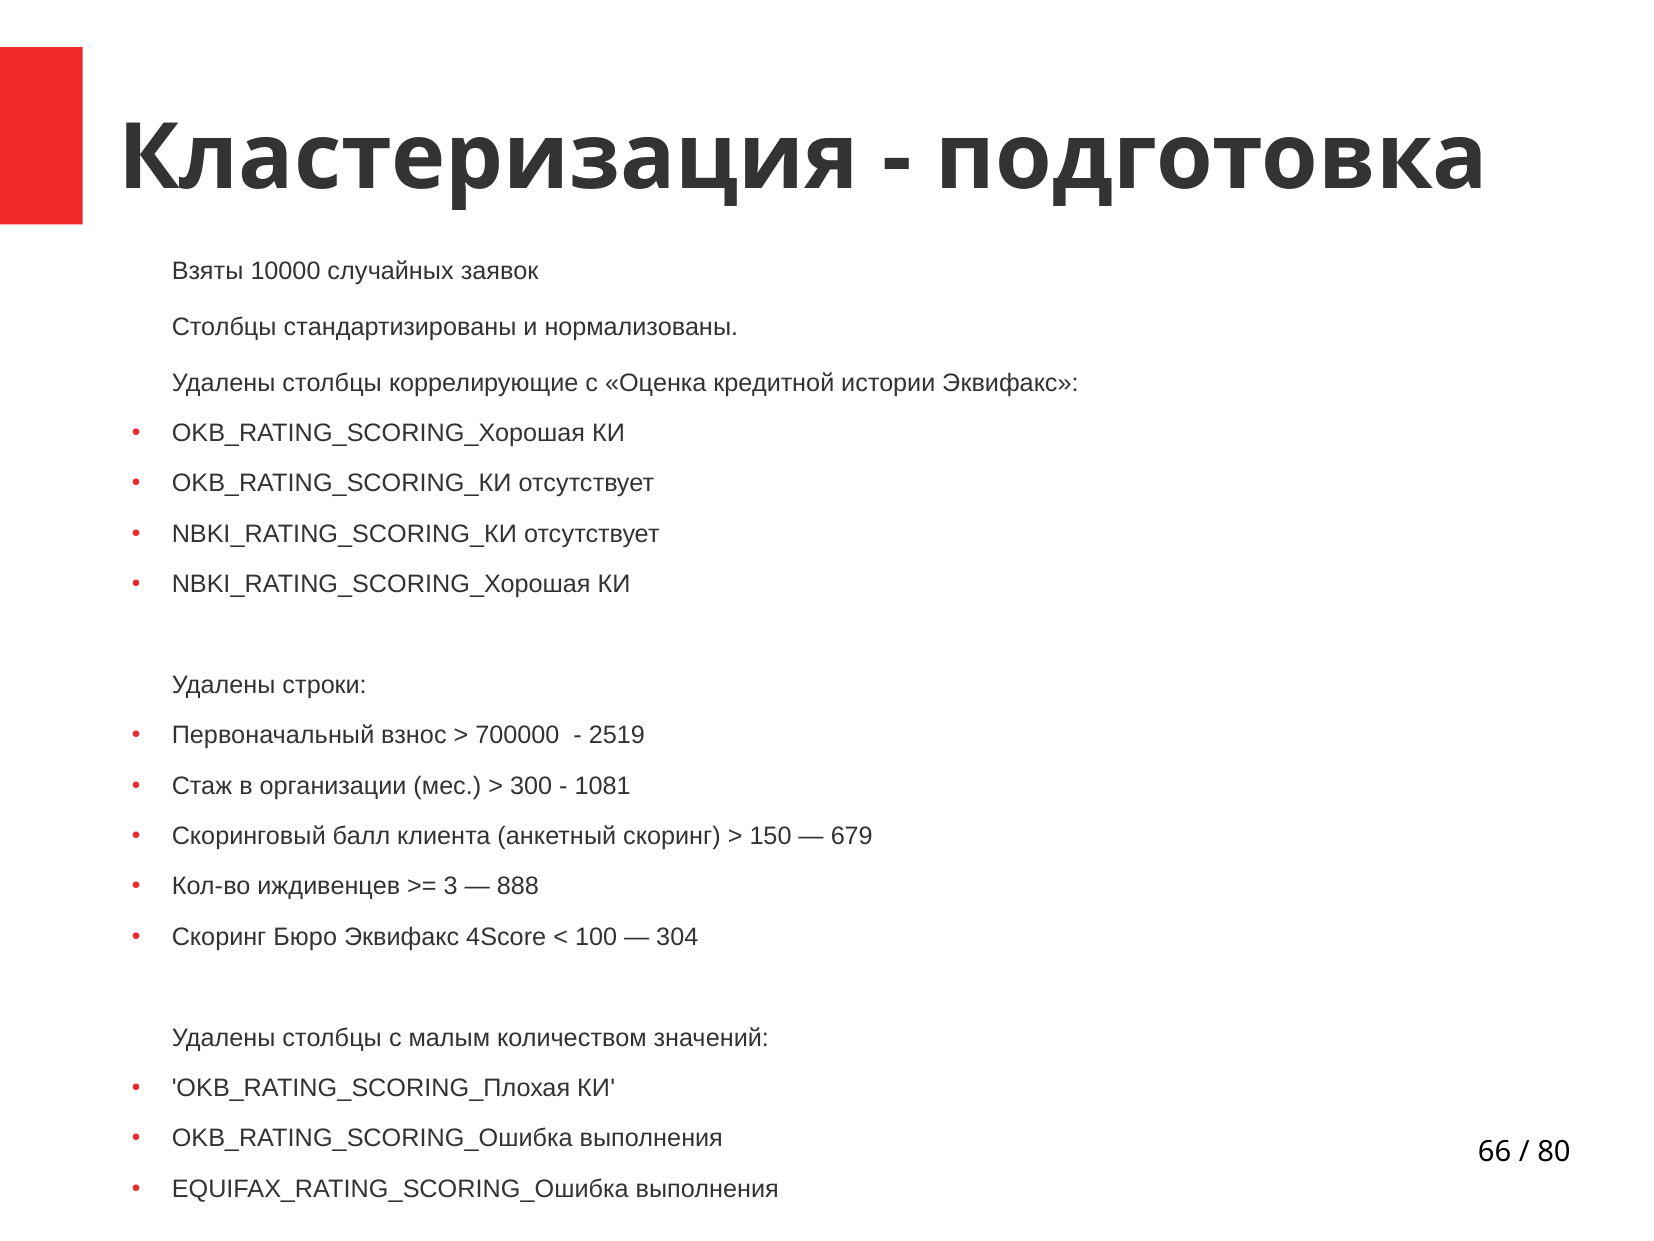

# Кластеризация - подготовка
Взяты 10000 случайных заявок
Столбцы стандартизированы и нормализованы.
Удалены столбцы коррелирующие с «Оценка кредитной истории Эквифакс»:
OKB_RATING_SCORING_Хорошая КИ
OKB_RATING_SCORING_КИ отсутствует
NBKI_RATING_SCORING_КИ отсутствует
NBKI_RATING_SCORING_Хорошая КИ
Удалены строки:
Первоначальный взнос > 700000 - 2519
Стаж в организации (мес.) > 300 - 1081
Скоринговый балл клиента (анкетный скоринг) > 150 — 679
Кол-во иждивенцев >= 3 — 888
Скоринг Бюро Эквифакс 4Score < 100 — 304
Удалены столбцы с малым количеством значений:
'OKB_RATING_SCORING_Плохая КИ'
OKB_RATING_SCORING_Ошибка выполнения
EQUIFAX_RATING_SCORING_Ошибка выполнения
66